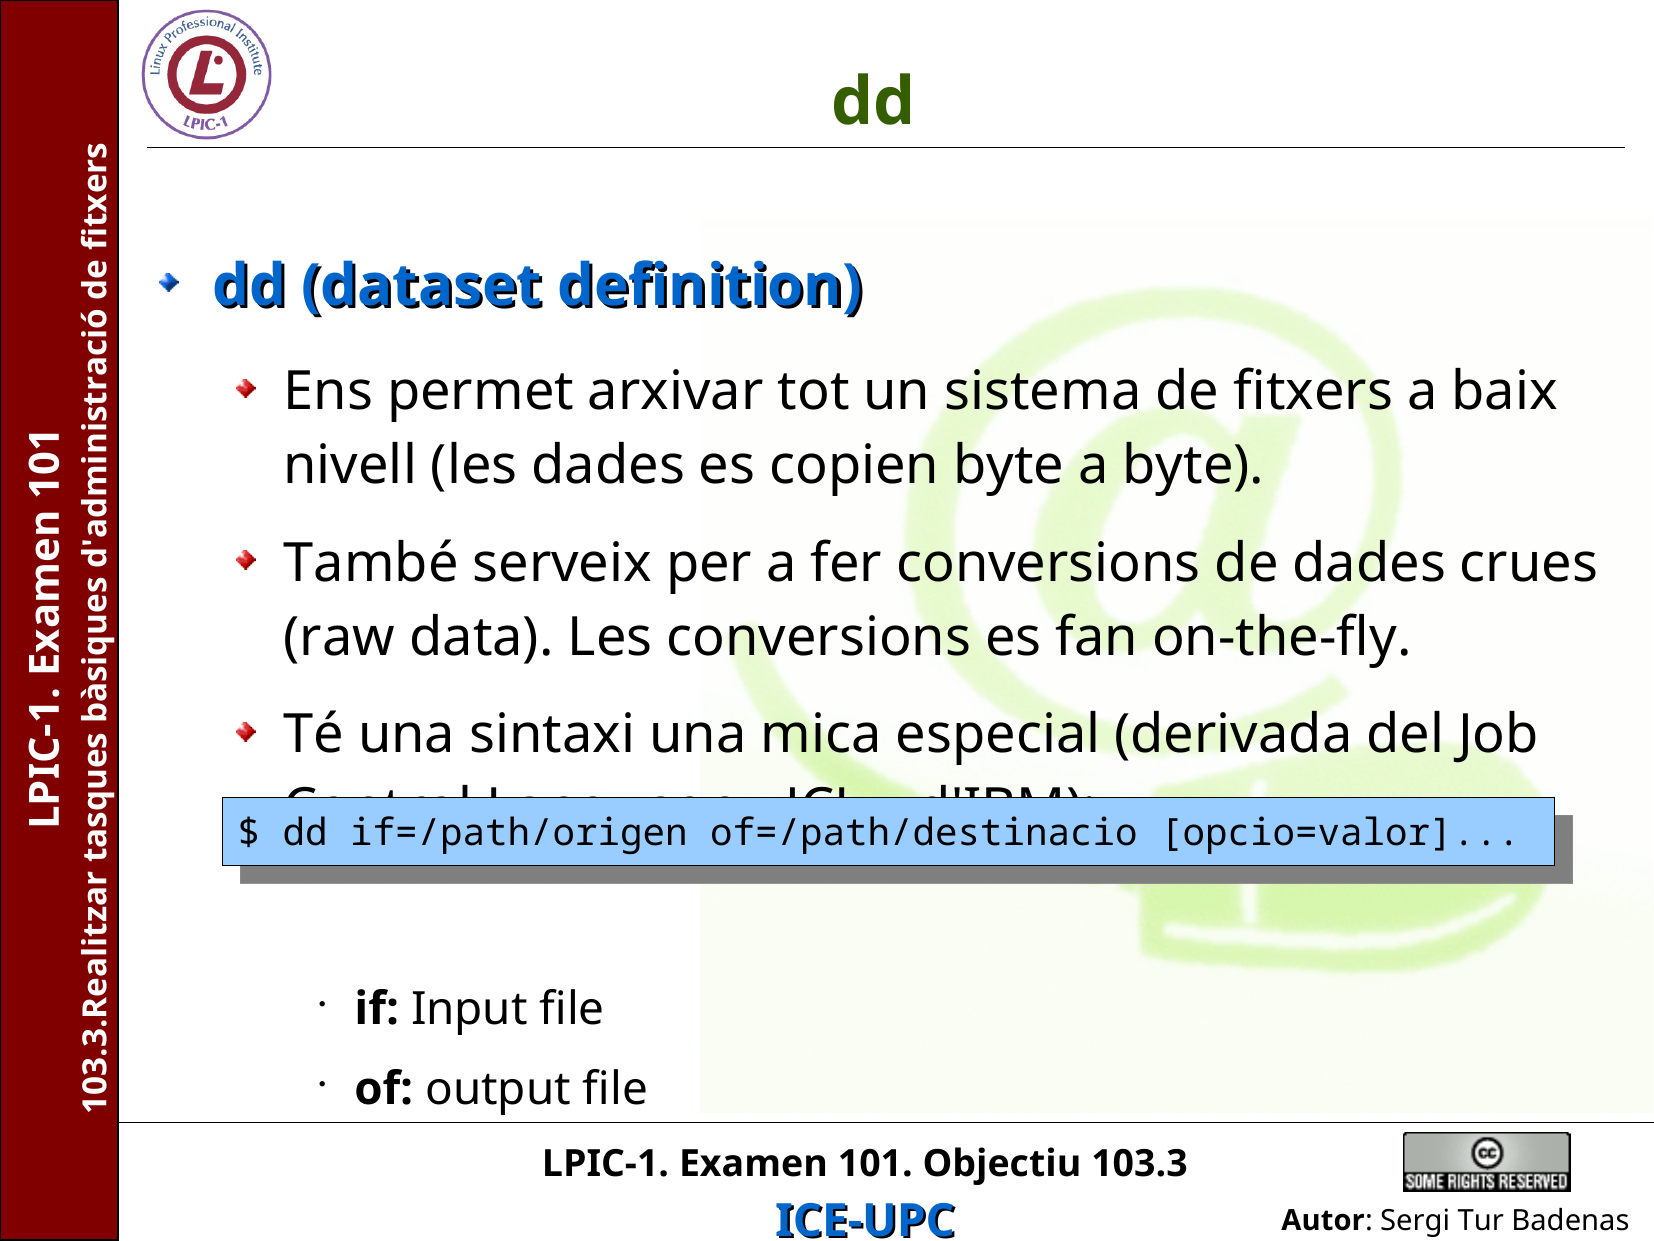

# dd
dd (dataset definition)
Ens permet arxivar tot un sistema de fitxers a baix nivell (les dades es copien byte a byte).
També serveix per a fer conversions de dades crues (raw data). Les conversions es fan on-the-fly.
Té una sintaxi una mica especial (derivada del Job Control Language - JCL – d'IBM):
if: Input file
of: output file
$ dd if=/path/origen of=/path/destinacio [opcio=valor]...